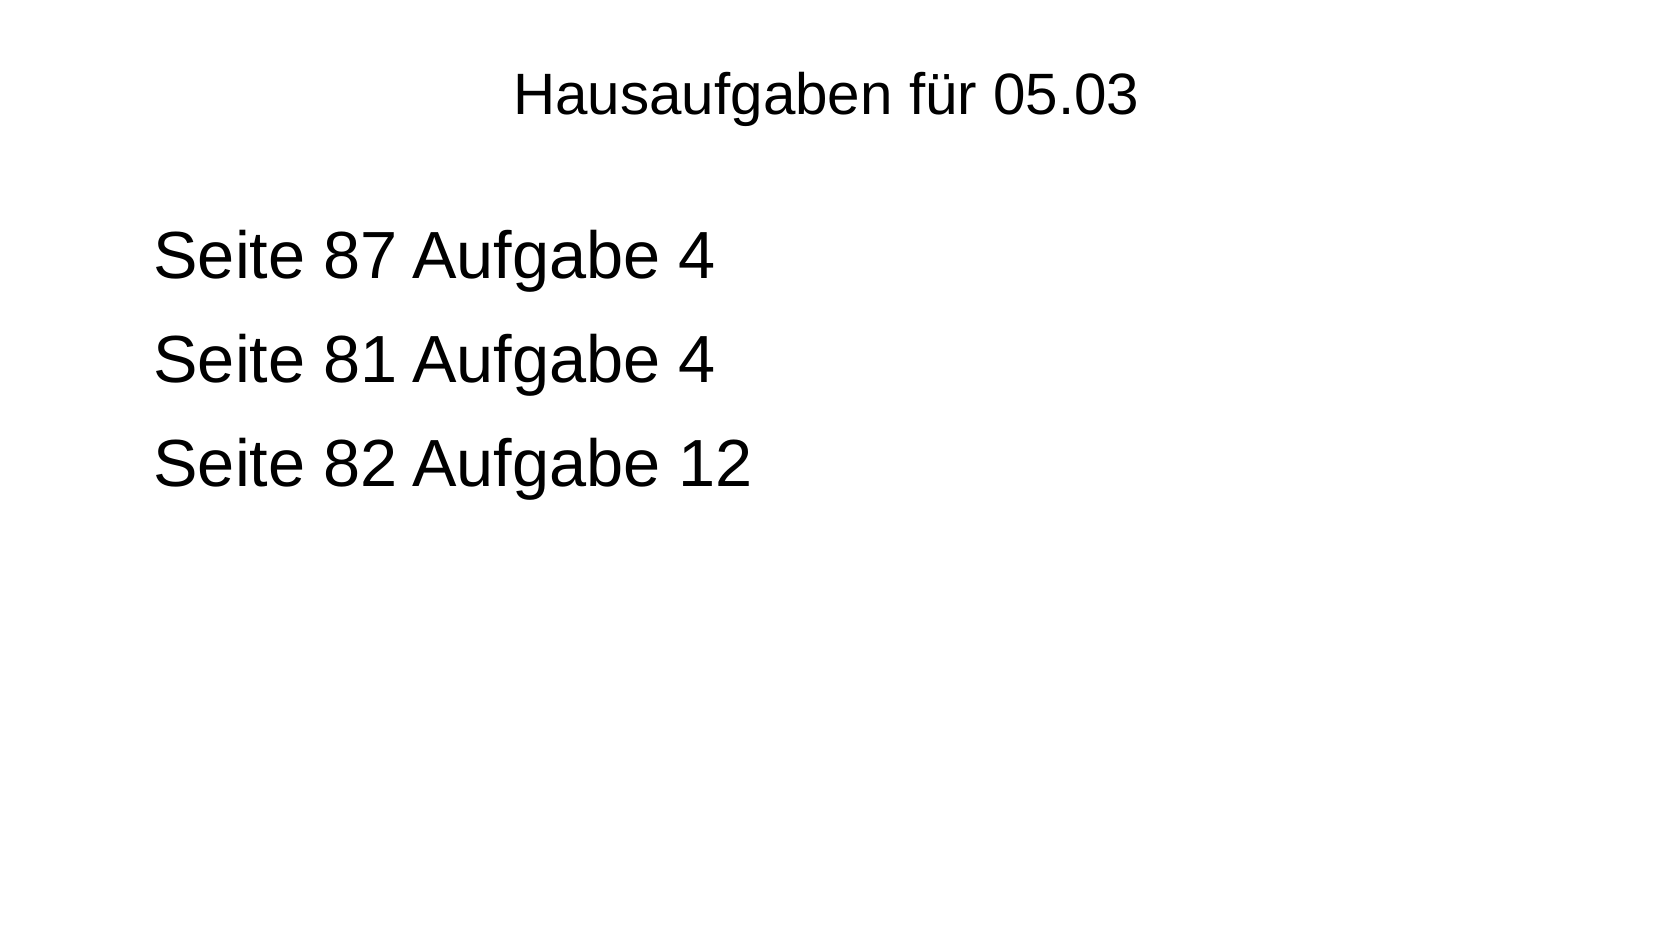

# Hausaufgaben für 05.03
Seite 87 Aufgabe 4
Seite 81 Aufgabe 4
Seite 82 Aufgabe 12